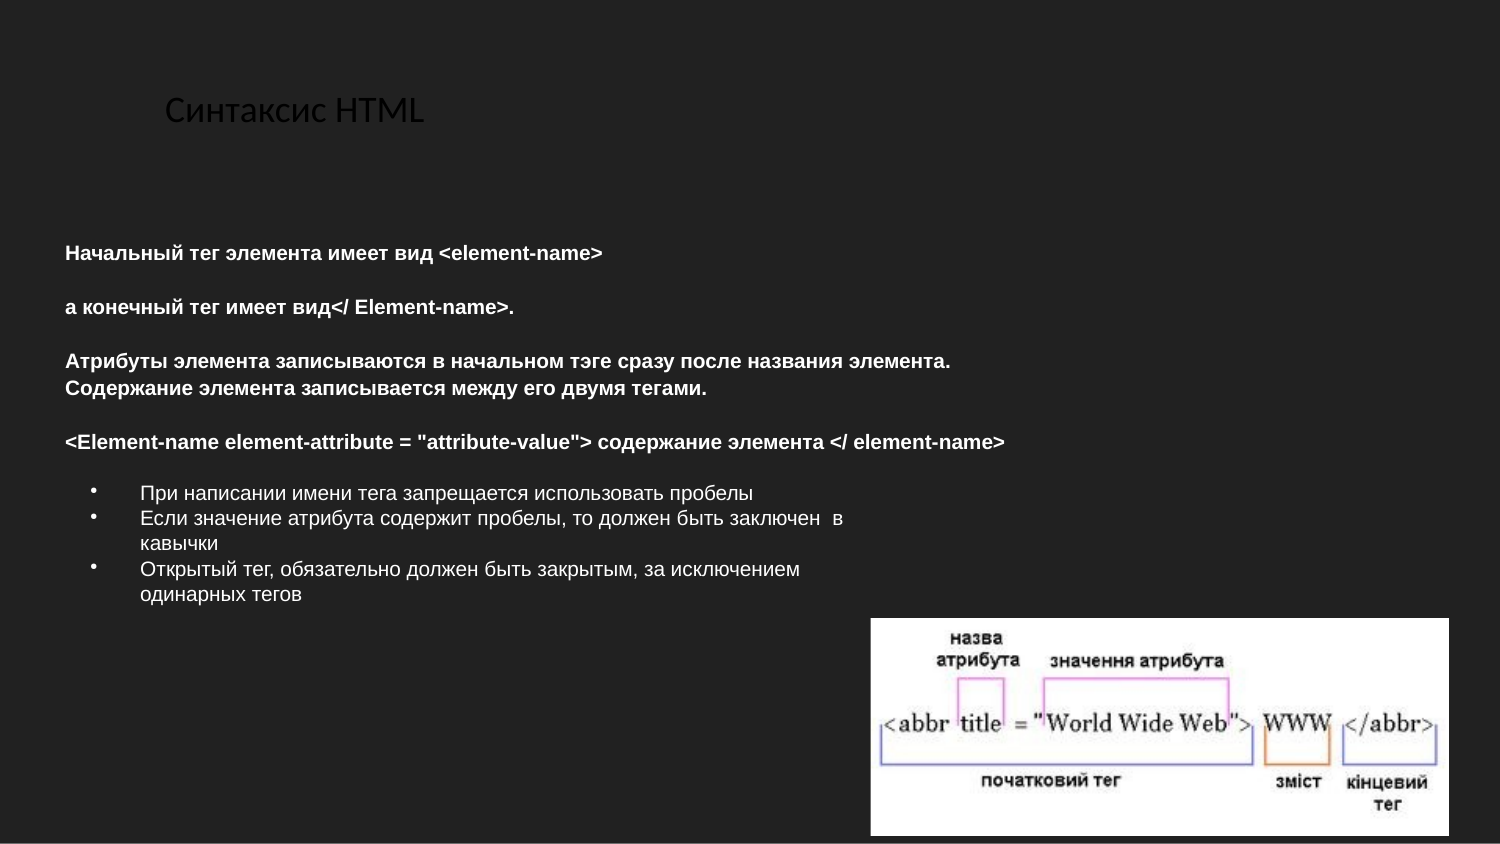

# Синтаксис HTML
Начальный тег элемента имеет вид <element-name>
а конечный тег имеет вид</ Element-name>.
Атрибуты элемента записываются в начальном тэге сразу после названия элемента.
Содержание элемента записывается между его двумя тегами.
<Element-name element-attribute = "attribute-value"> содержание элемента </ element-name>
При написании имени тега запрещается использовать пробелы
Если значение атрибута содержит пробелы, то должен быть заключен в кавычки
Открытый тег, обязательно должен быть закрытым, за исключением одинарных тегов